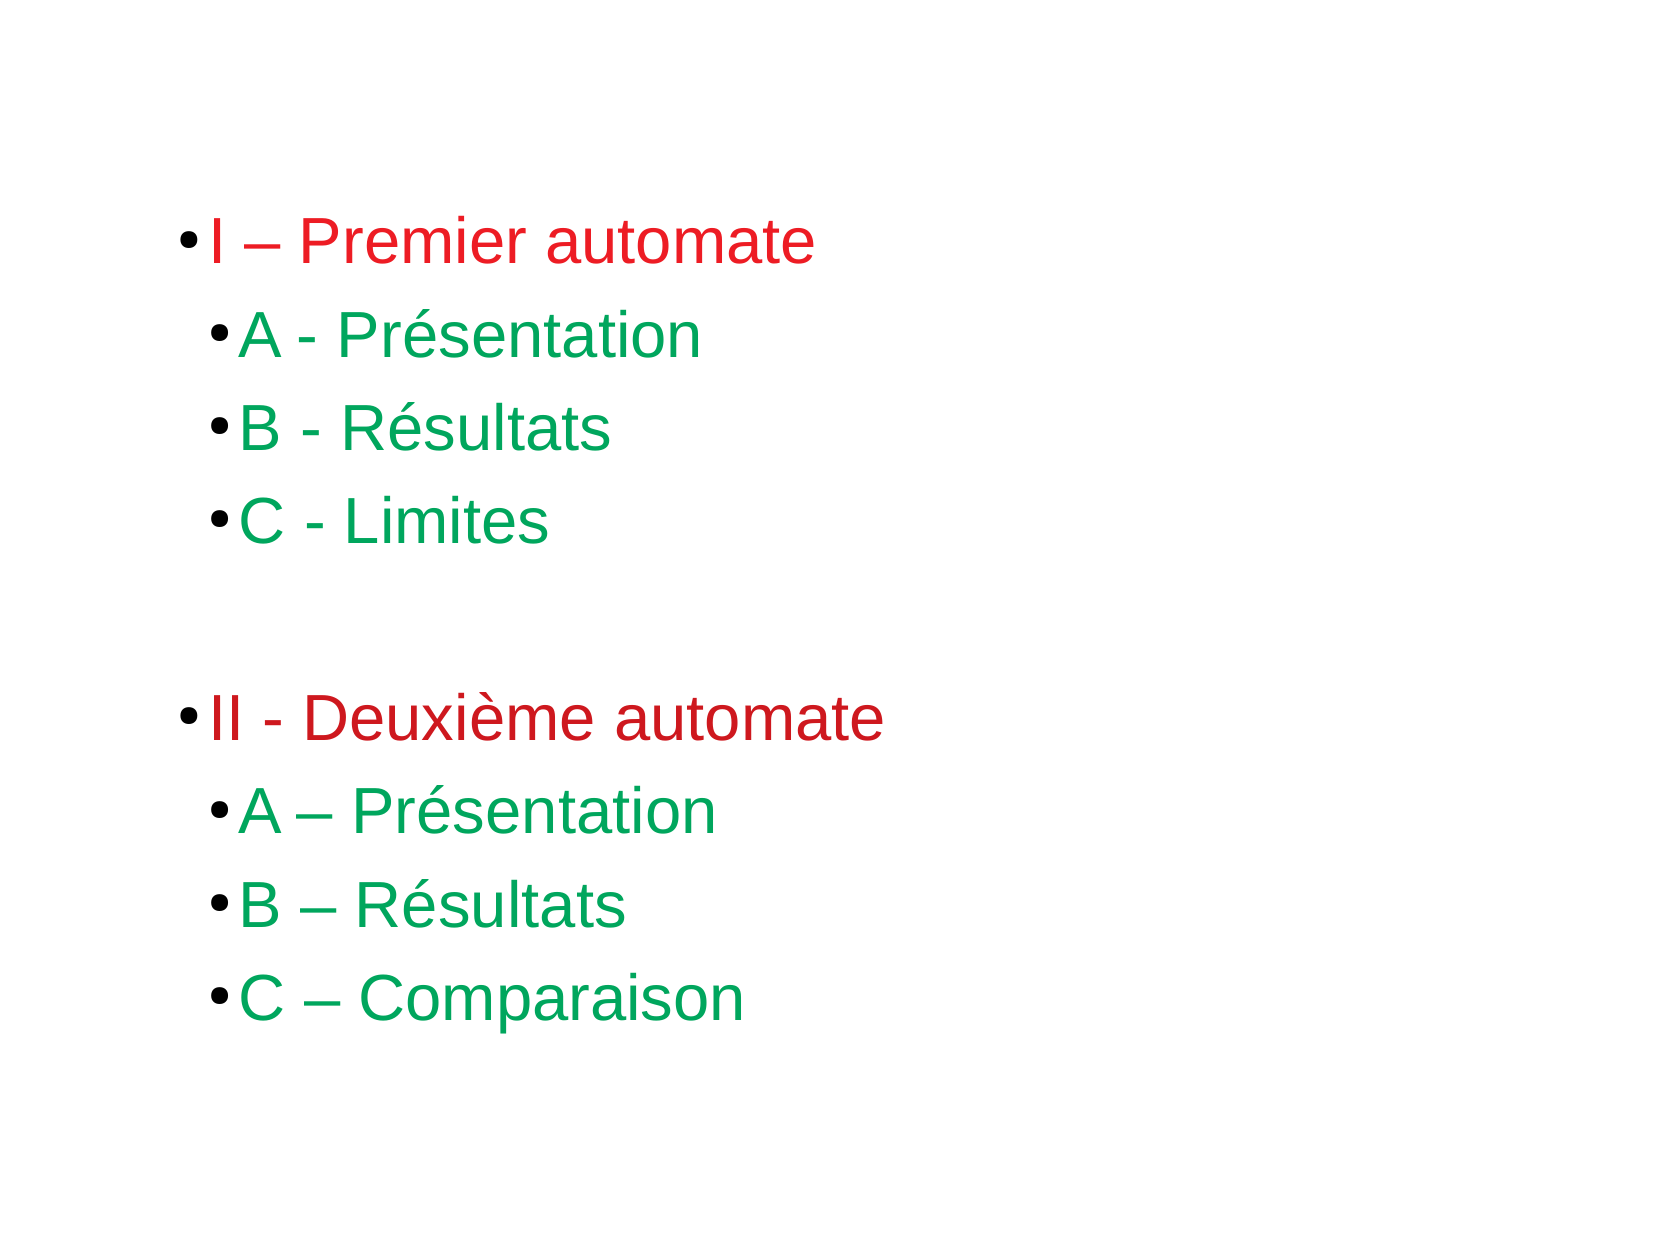

# I – Premier automate
A - Présentation
B - Résultats
C - Limites
II - Deuxième automate
A – Présentation
B – Résultats
C – Comparaison